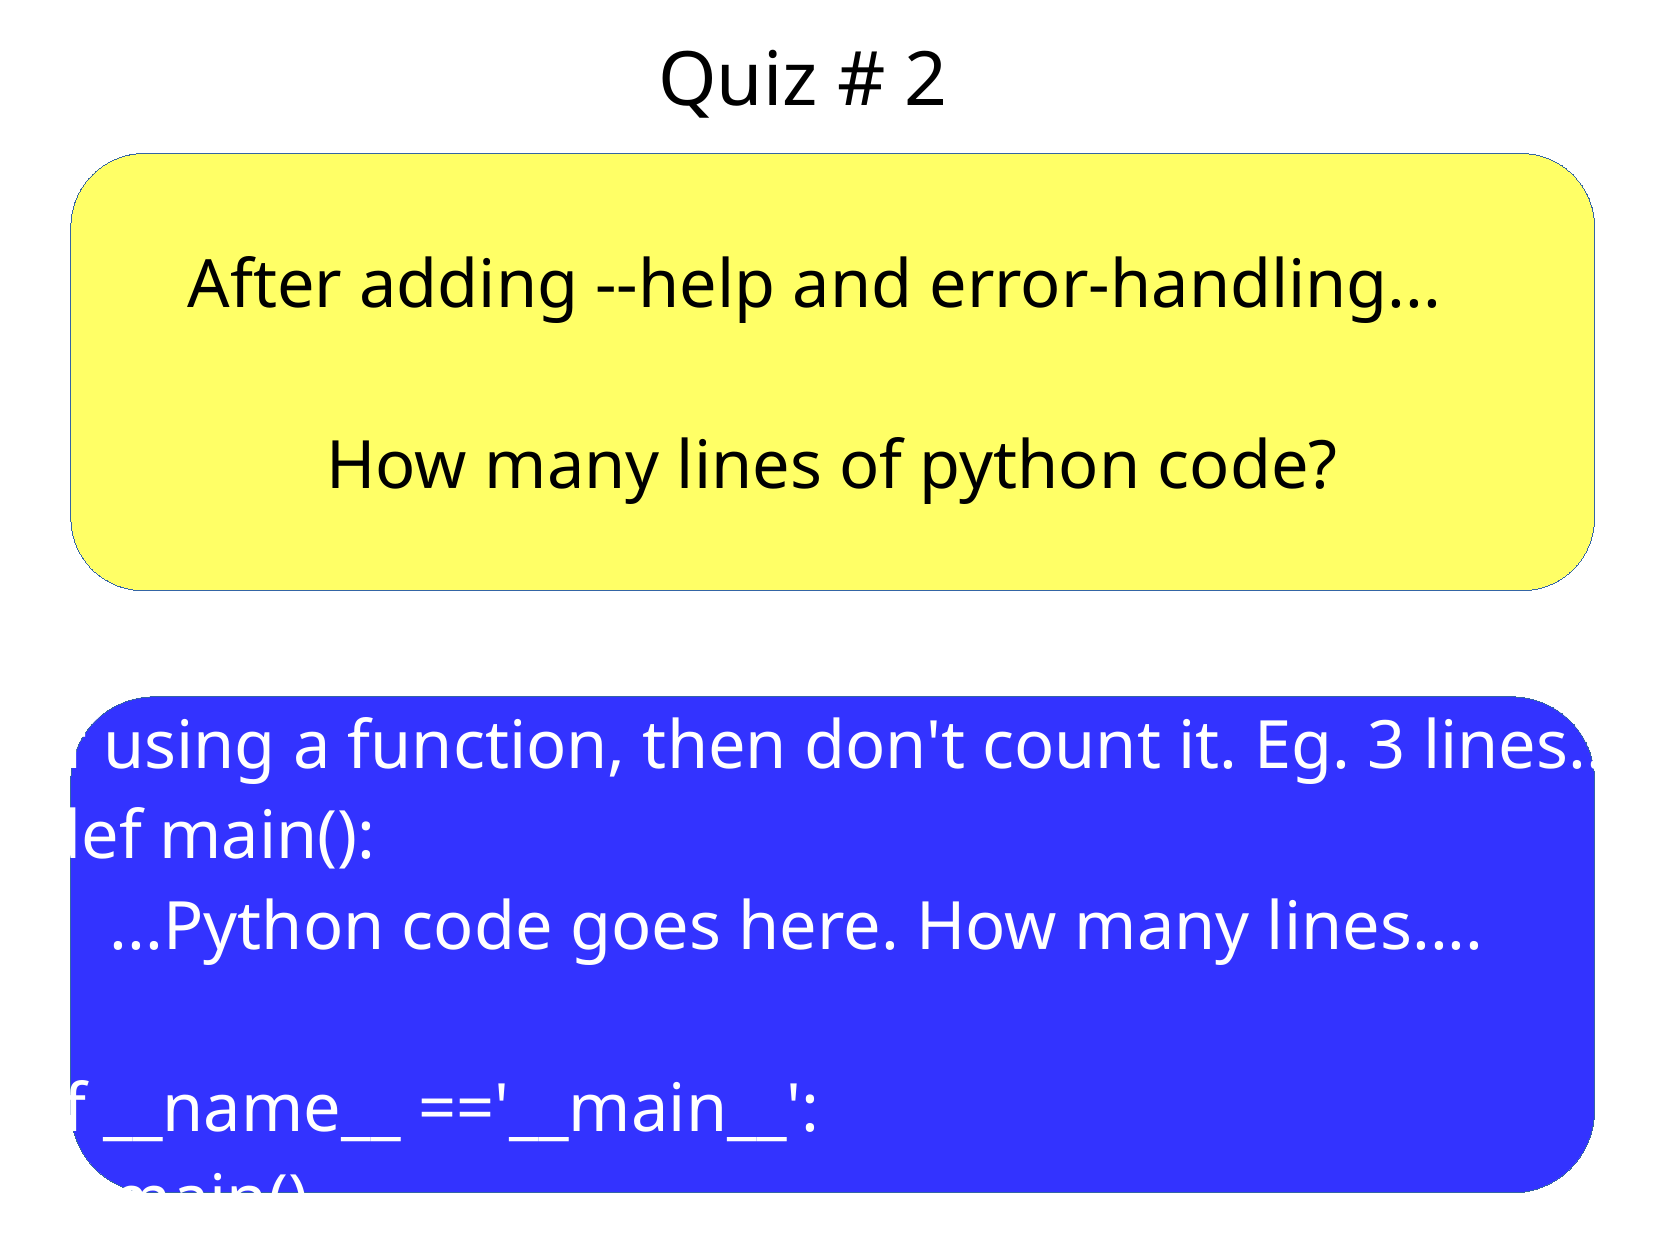

# Quiz # 2
After adding --help and error-handling...
How many lines of python code?
If using a function, then don't count it. Eg. 3 lines...
def main():
 ...Python code goes here. How many lines....
If __name__ =='__main__':
 main()